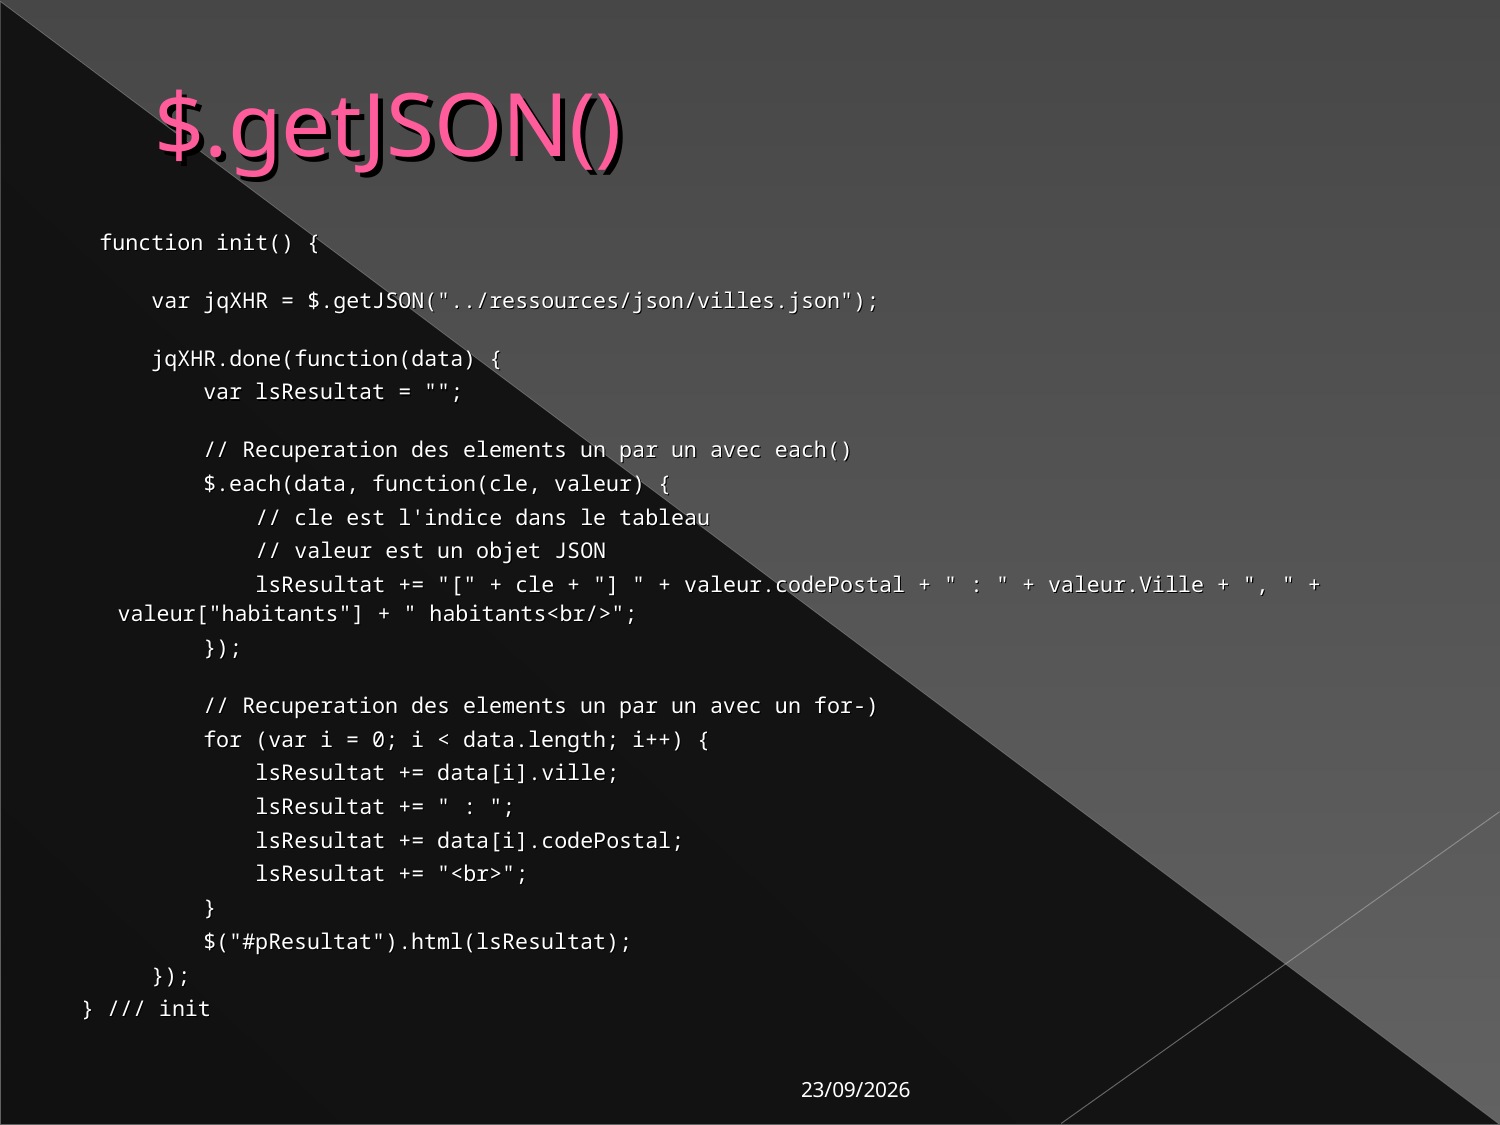

# $.getJSON()
function init() {
 var jqXHR = $.getJSON("../ressources/json/villes.json");
 jqXHR.done(function(data) {
 var lsResultat = "";
 // Recuperation des elements un par un avec each()
 $.each(data, function(cle, valeur) {
 // cle est l'indice dans le tableau
 // valeur est un objet JSON
 lsResultat += "[" + cle + "] " + valeur.codePostal + " : " + valeur.Ville + ", " + valeur["habitants"] + " habitants<br/>";
 });
 // Recuperation des elements un par un avec un for-)
 for (var i = 0; i < data.length; i++) {
 lsResultat += data[i].ville;
 lsResultat += " : ";
 lsResultat += data[i].codePostal;
 lsResultat += "<br>";
 }
 $("#pResultat").html(lsResultat);
 });
} /// init